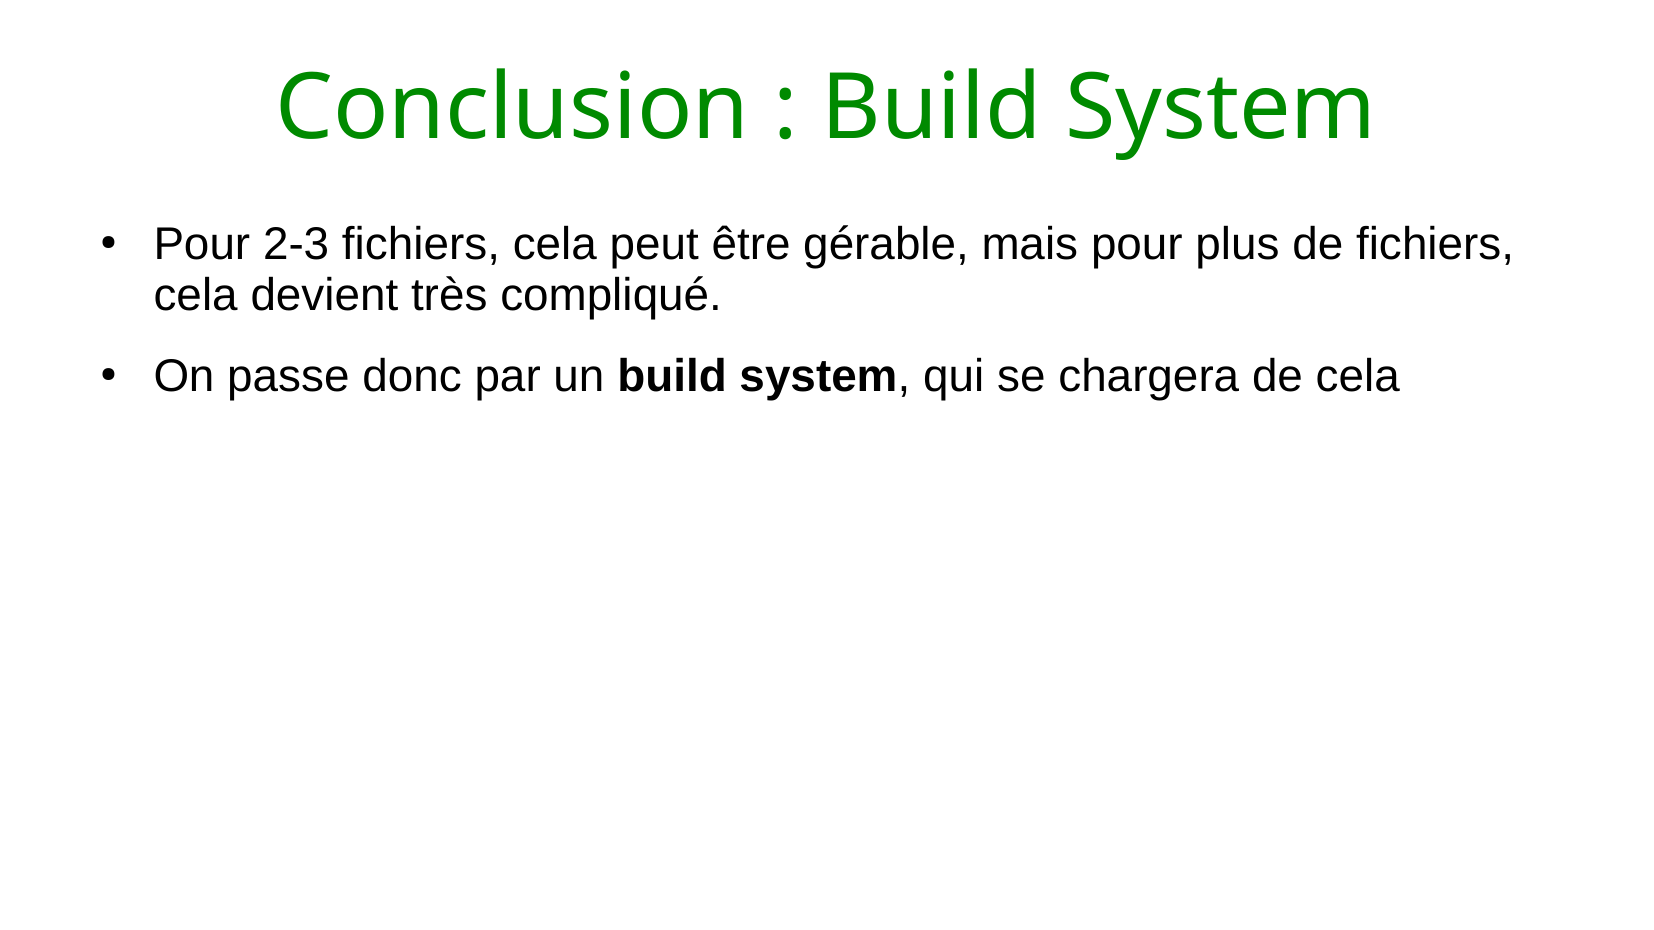

# Conclusion : Build System
Pour 2-3 fichiers, cela peut être gérable, mais pour plus de fichiers, cela devient très compliqué.
On passe donc par un build system, qui se chargera de cela